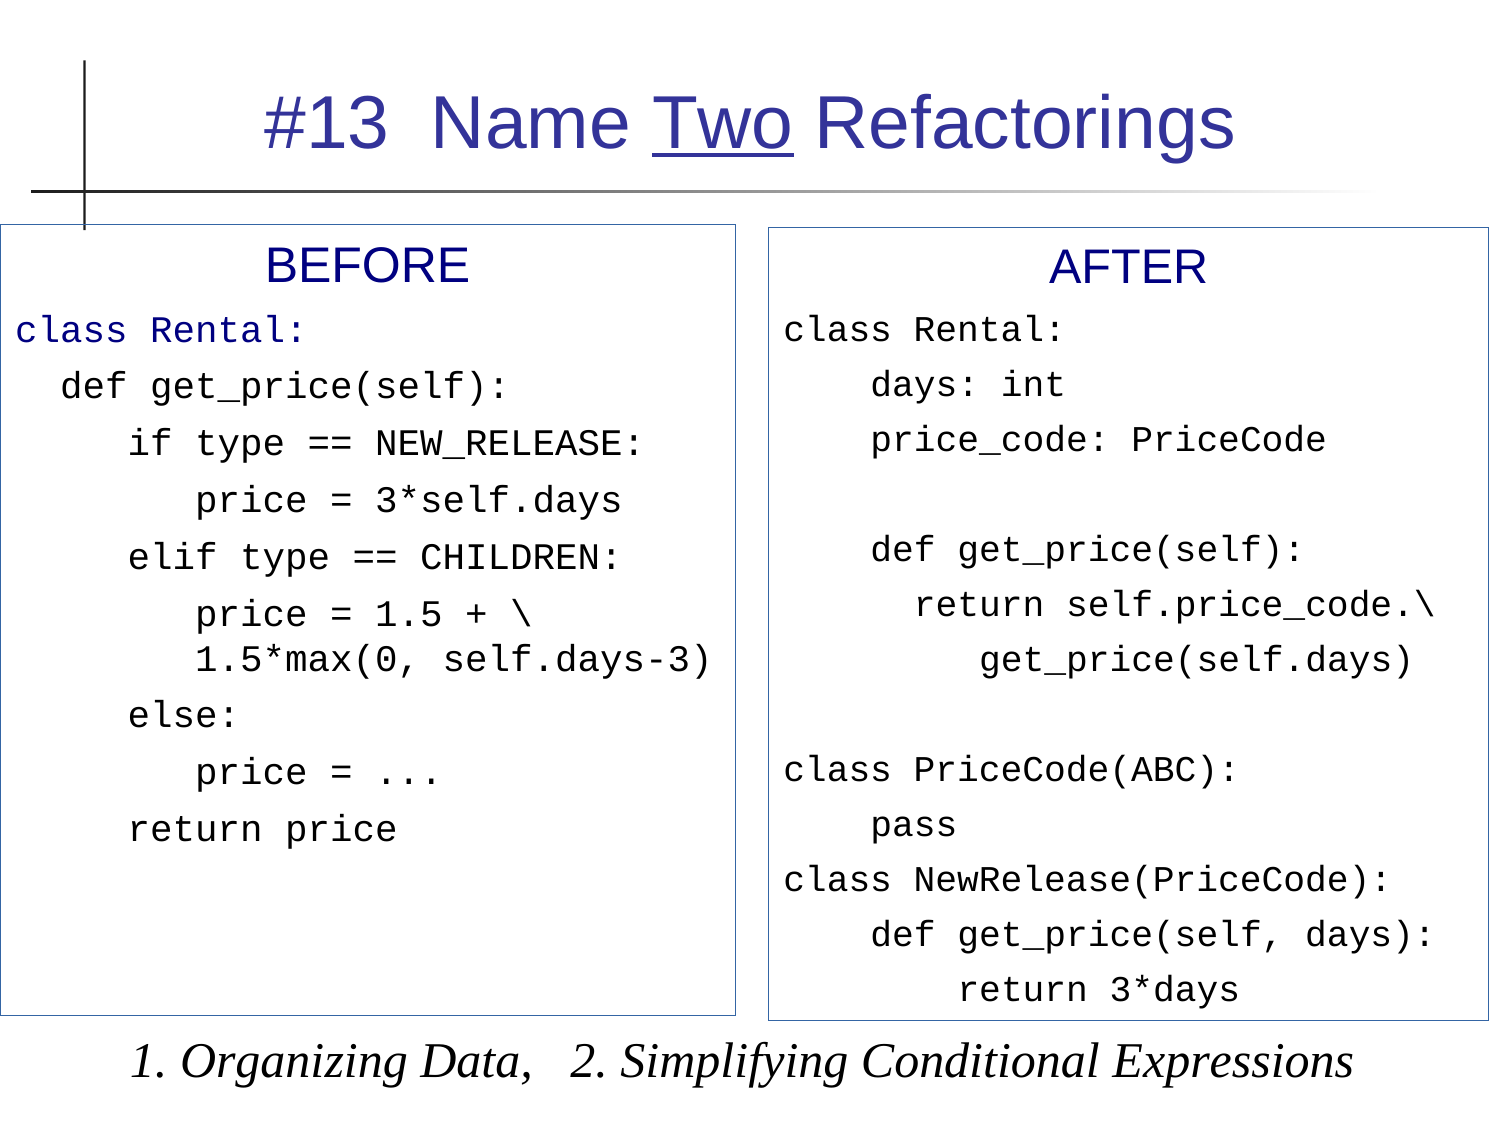

# #13 Name Two Refactorings
BEFORE
class Rental:
 def get_price(self):
 if type == NEW_RELEASE:
 price = 3*self.days
 elif type == CHILDREN:
 price = 1.5 + \
 1.5*max(0, self.days-3)
 else:
 price = ...
 return price
AFTER
class Rental:
 days: int
 price_code: PriceCode
 def get_price(self):
 return self.price_code.\
 get_price(self.days)
class PriceCode(ABC):
 pass
class NewRelease(PriceCode):
 def get_price(self, days):
 return 3*days
1. Organizing Data, 2. Simplifying Conditional Expressions